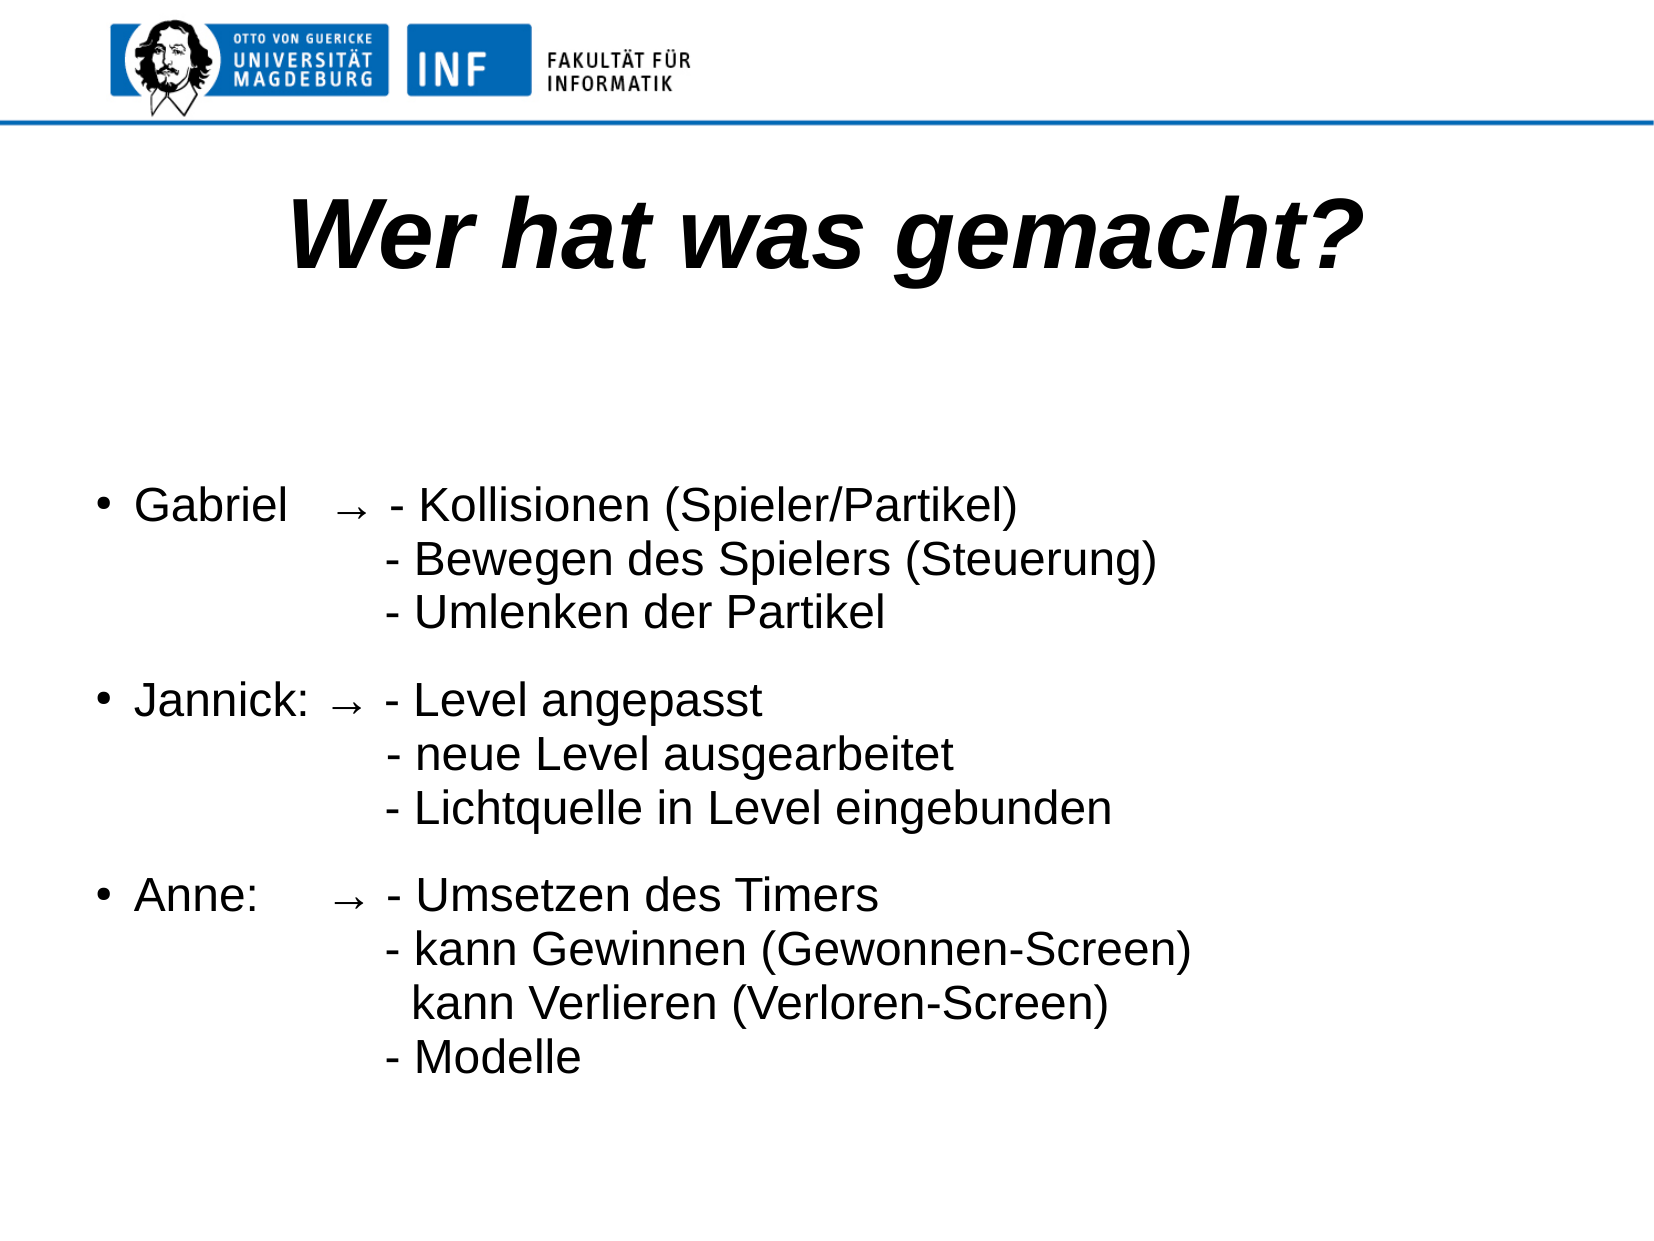

# Wer hat was gemacht?
Gabriel → - Kollisionen (Spieler/Partikel)
 - Bewegen des Spielers (Steuerung)
 - Umlenken der Partikel
Jannick: → - Level angepasst
				 - neue Level ausgearbeitet
 - Lichtquelle in Level eingebunden
Anne: → - Umsetzen des Timers
 - kann Gewinnen (Gewonnen-Screen)
 kann Verlieren (Verloren-Screen)
 - Modelle